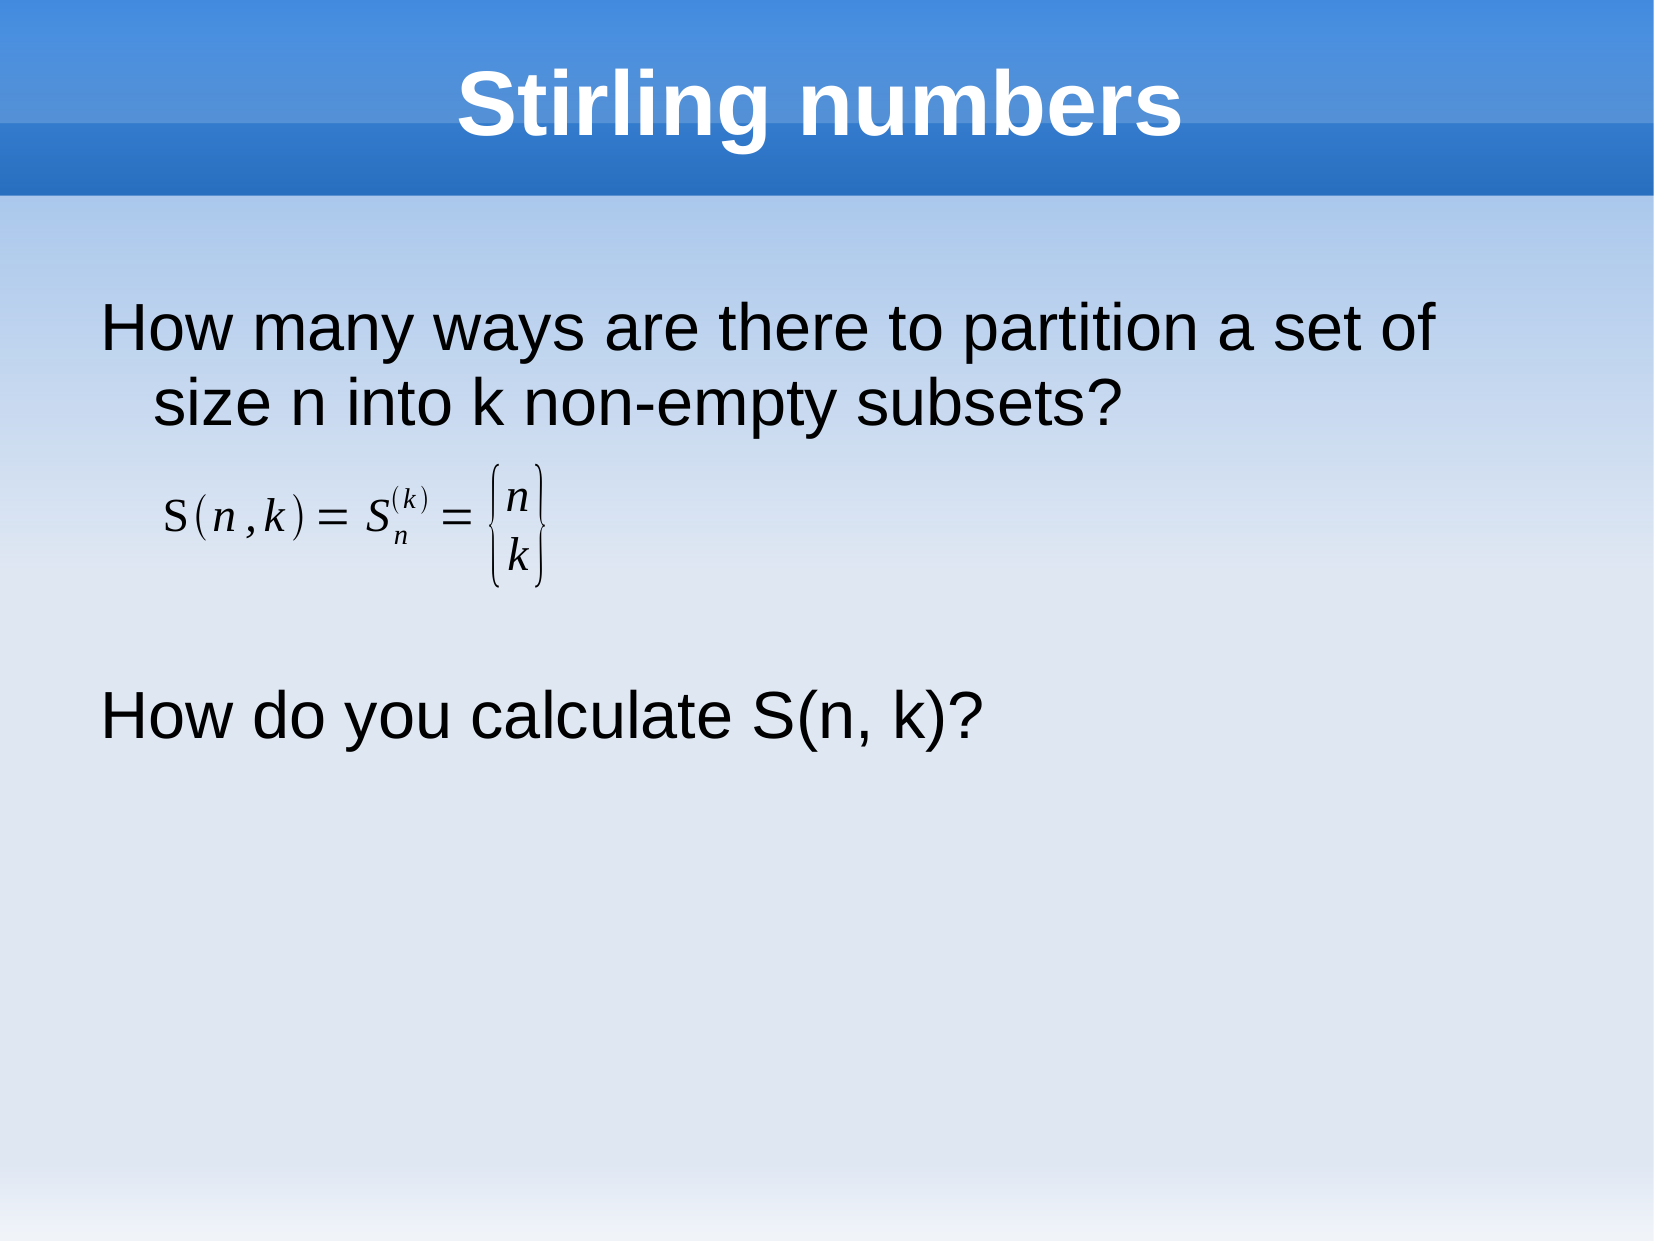

# Stirling numbers
How many ways are there to partition a set of size n into k non-empty subsets?
How do you calculate S(n, k)?